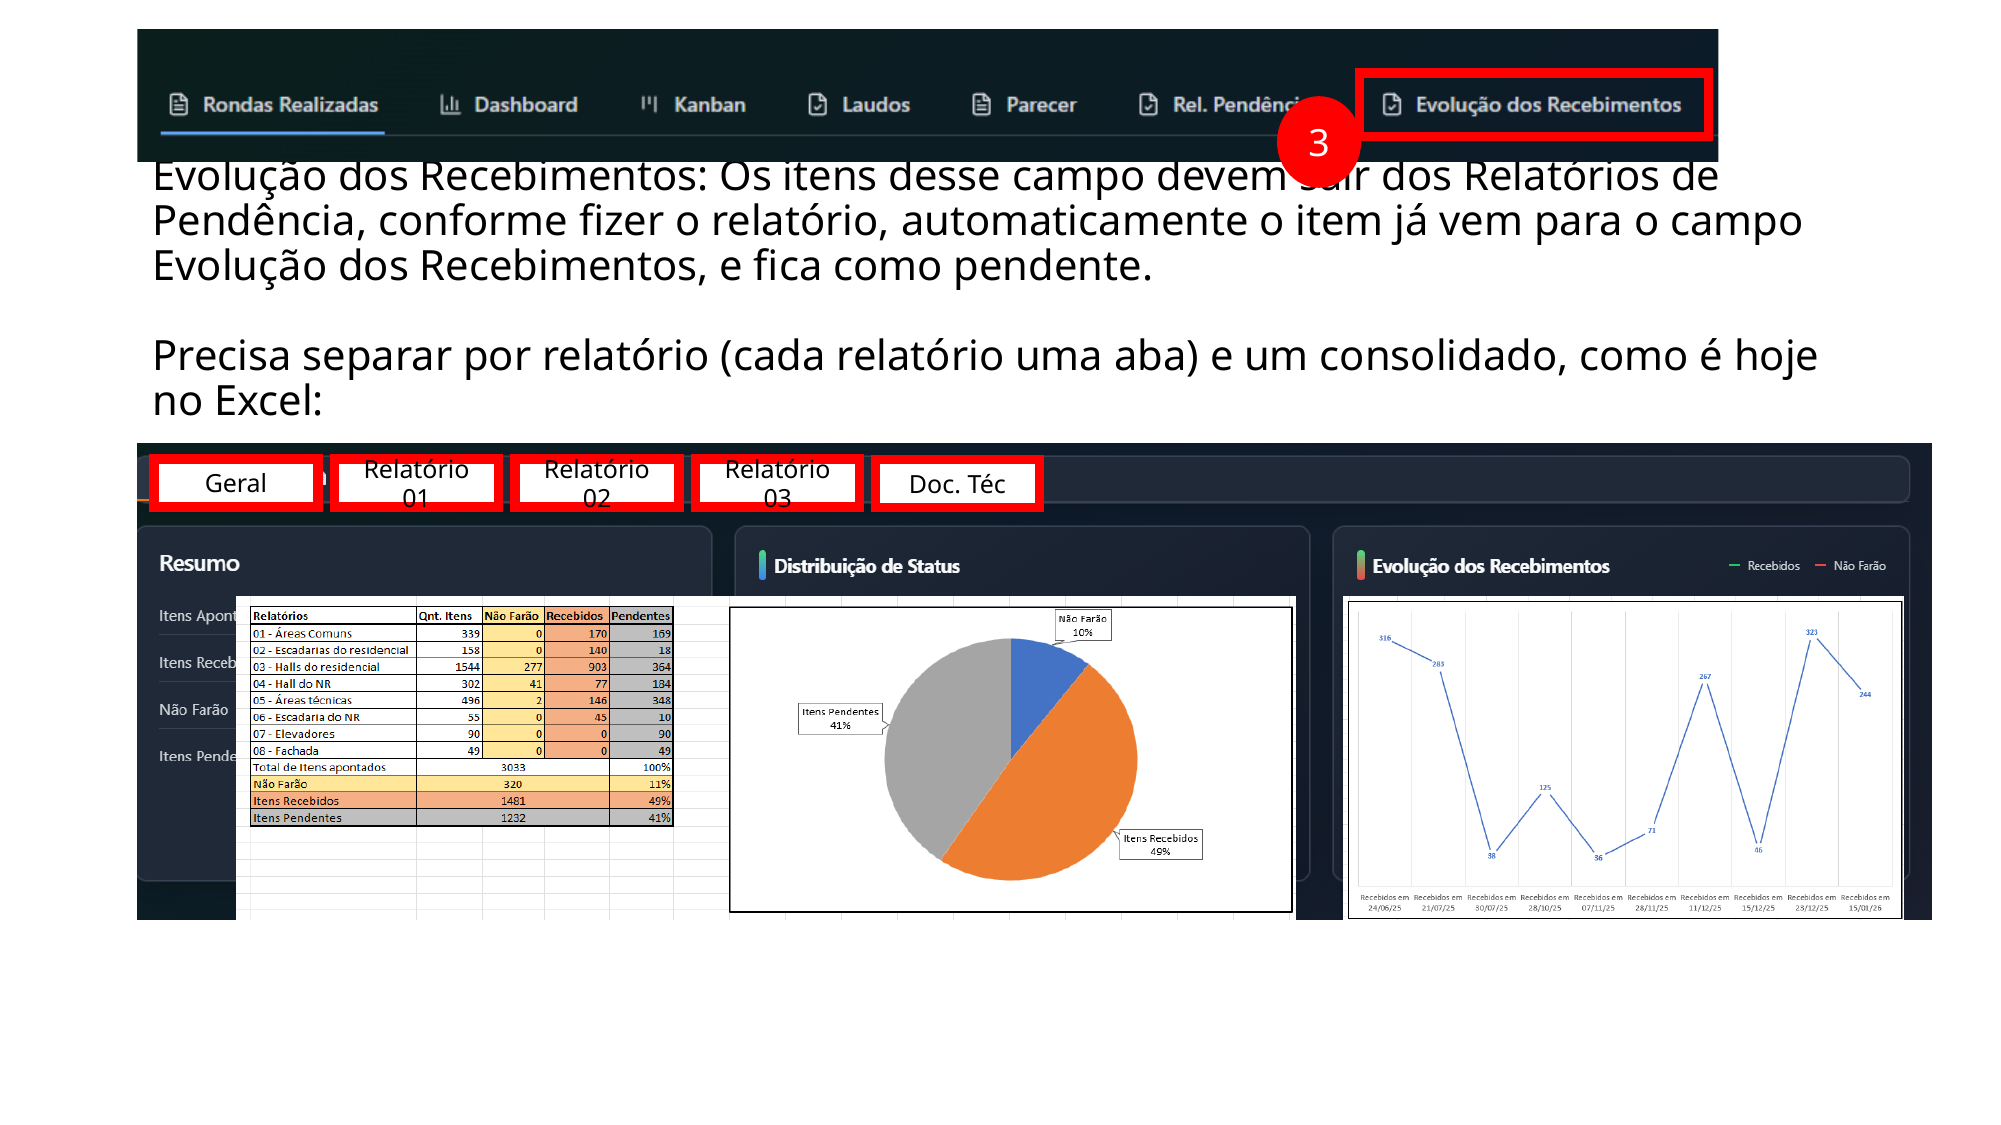

3
# Evolução dos Recebimentos: Os itens desse campo devem sair dos Relatórios de Pendência, conforme fizer o relatório, automaticamente o item já vem para o campo Evolução dos Recebimentos, e fica como pendente. Precisa separar por relatório (cada relatório uma aba) e um consolidado, como é hoje no Excel:
Geral
Relatório 01
Relatório 02
Relatório 03
Doc. Téc